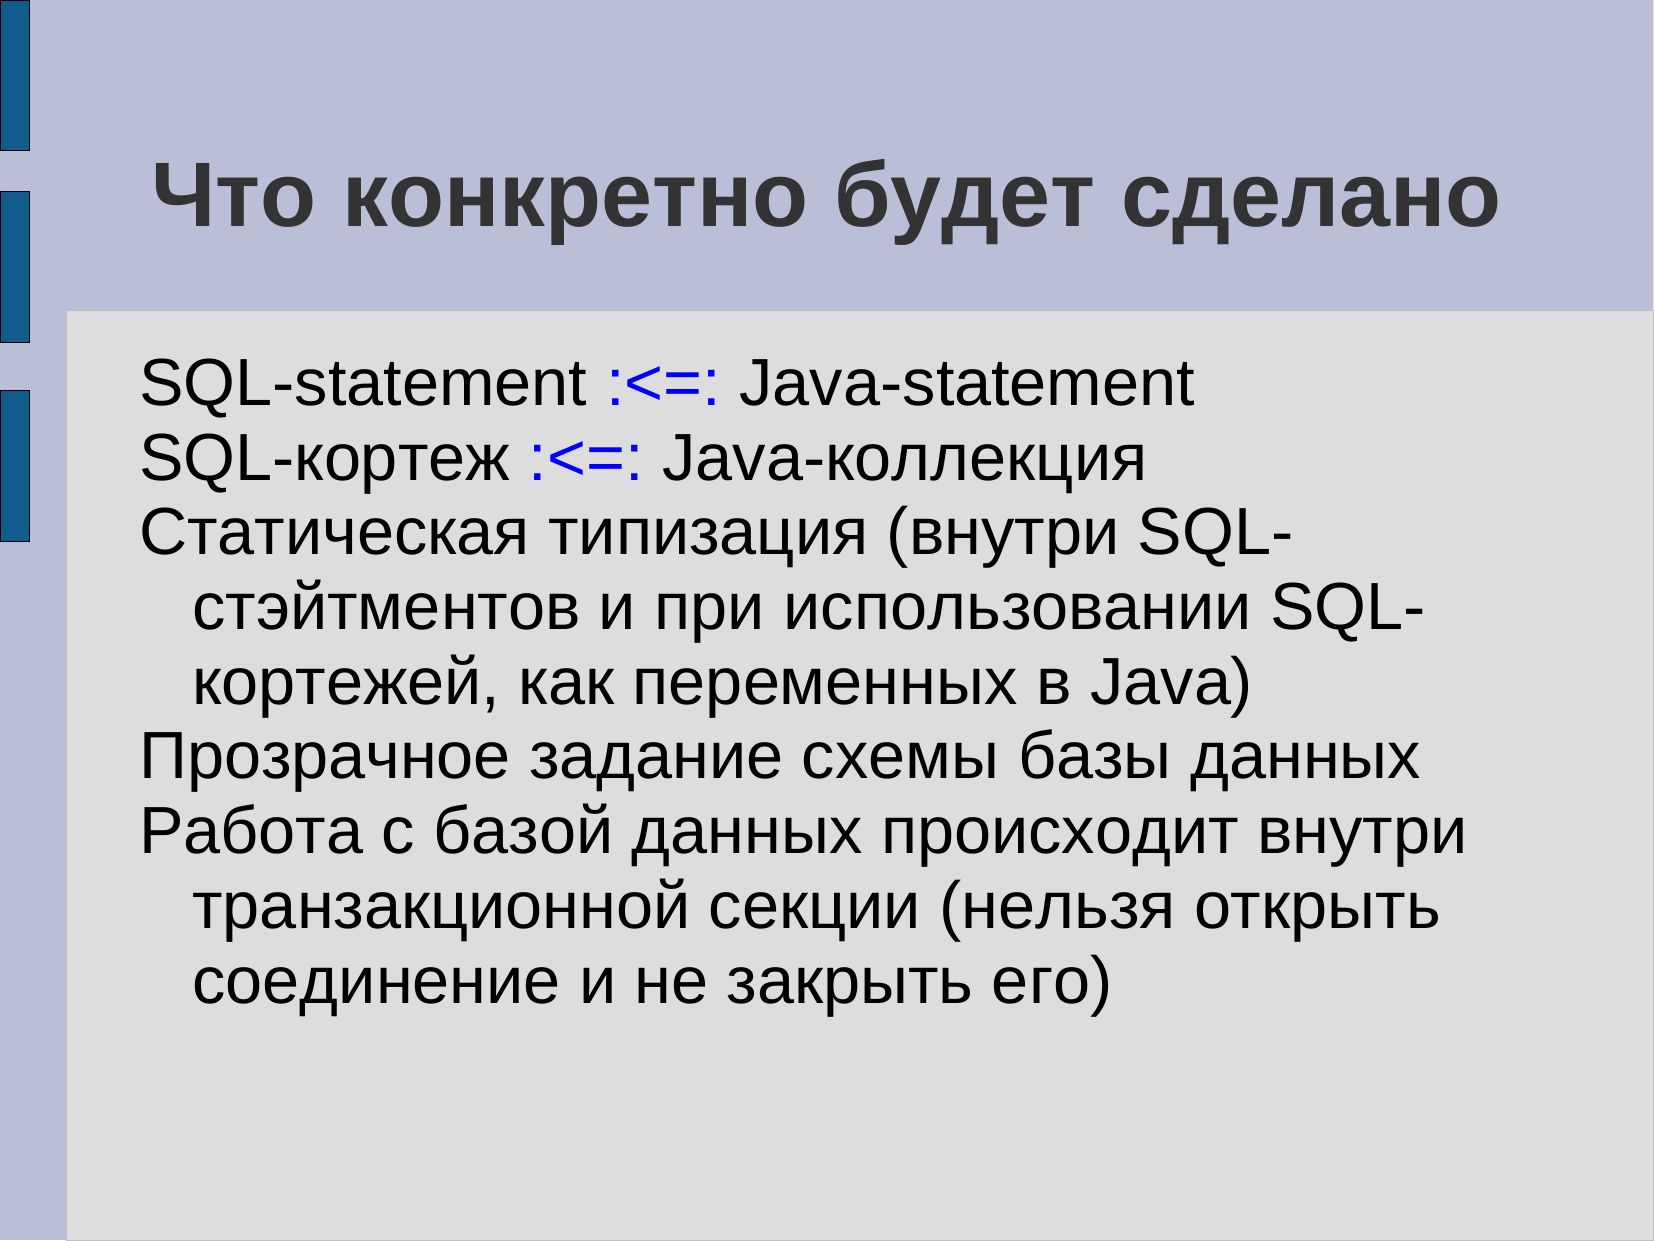

# Что конкретно будет сделано
SQL-statement :<=: Java-statement
SQL-кортеж :<=: Java-коллекция
Статическая типизация (внутри SQL-стэйтментов и при использовании SQL-кортежей, как переменных в Java)
Прозрачное задание схемы базы данных
Работа с базой данных происходит внутри транзакционной секции (нельзя открыть соединение и не закрыть его)